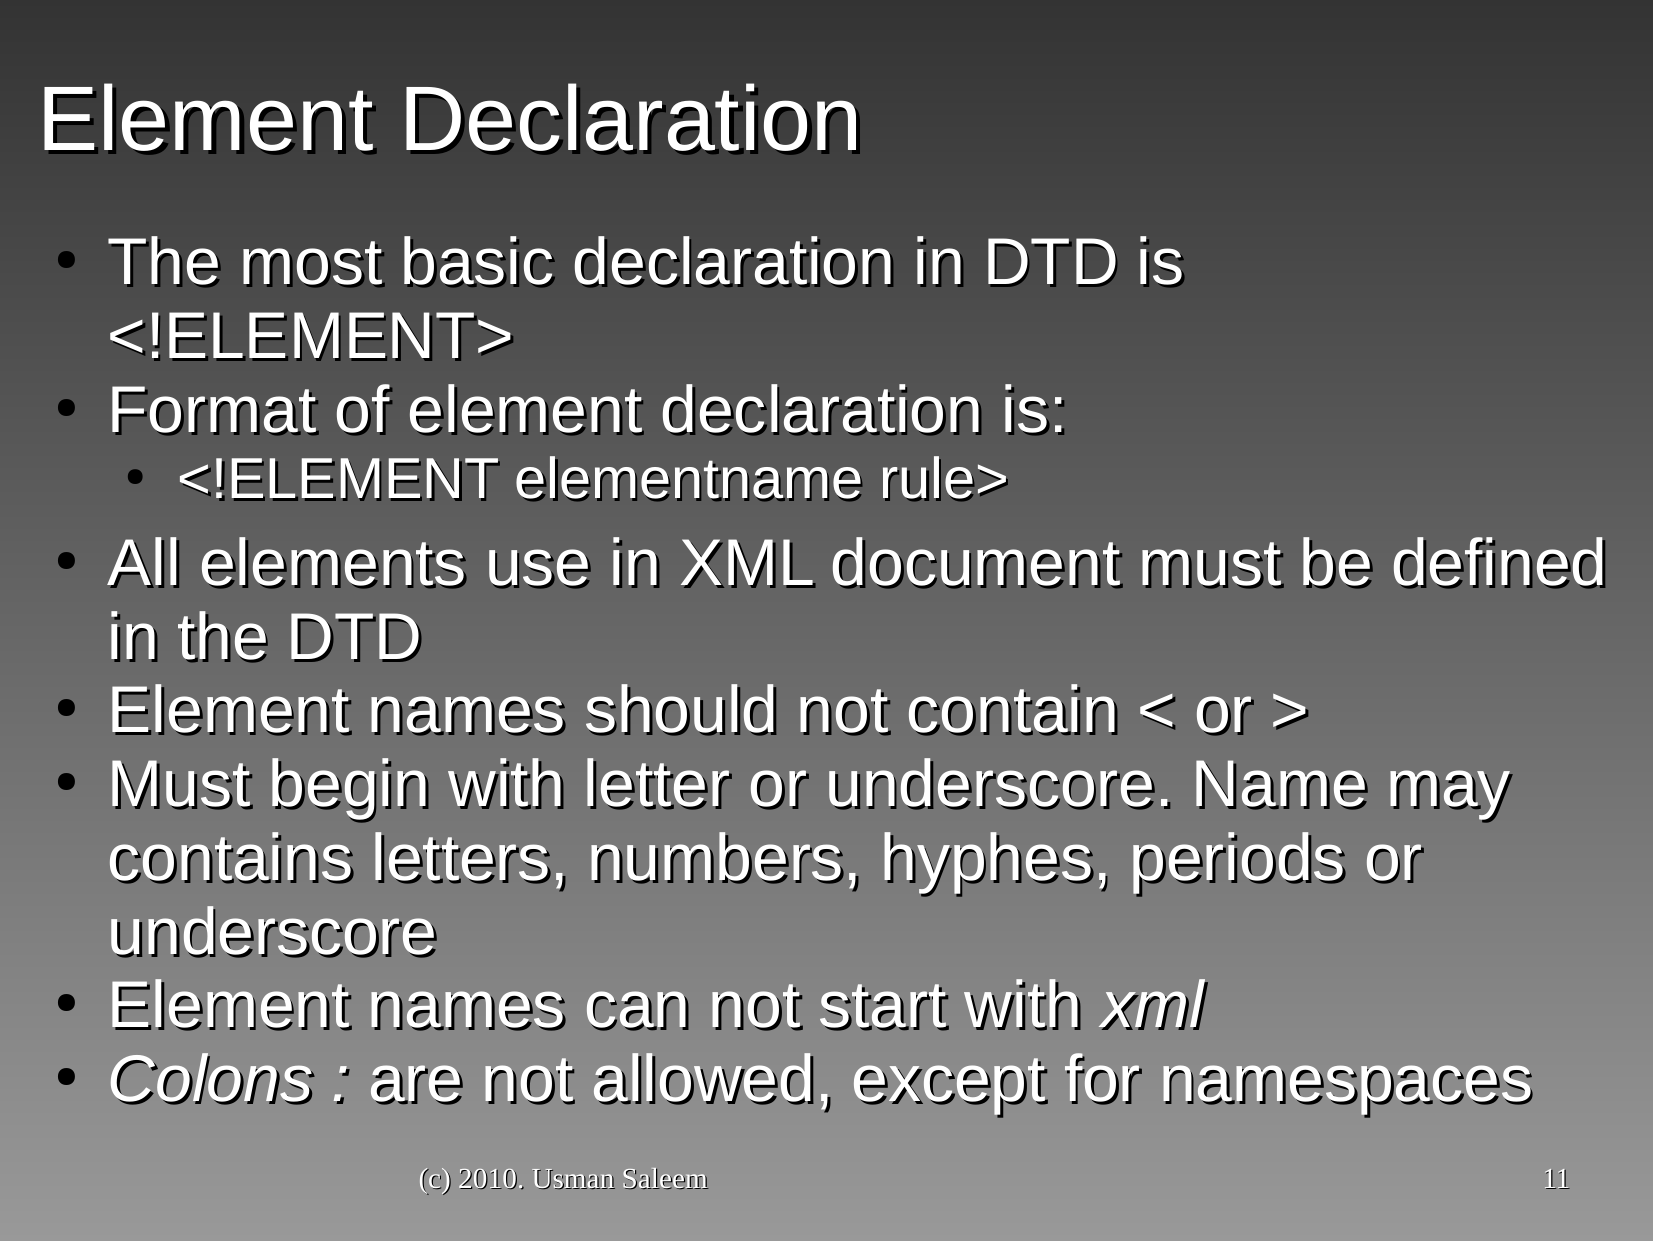

# Element Declaration
The most basic declaration in DTD is
<!ELEMENT>
Format of element declaration is:
<!ELEMENT elementname rule>
All elements use in XML document must be defined in the DTD
Element names should not contain < or >
Must begin with letter or underscore. Name may contains letters, numbers, hyphes, periods or underscore
Element names can not start with xml
Colons : are not allowed, except for namespaces
(c) 2010. Usman Saleem
11